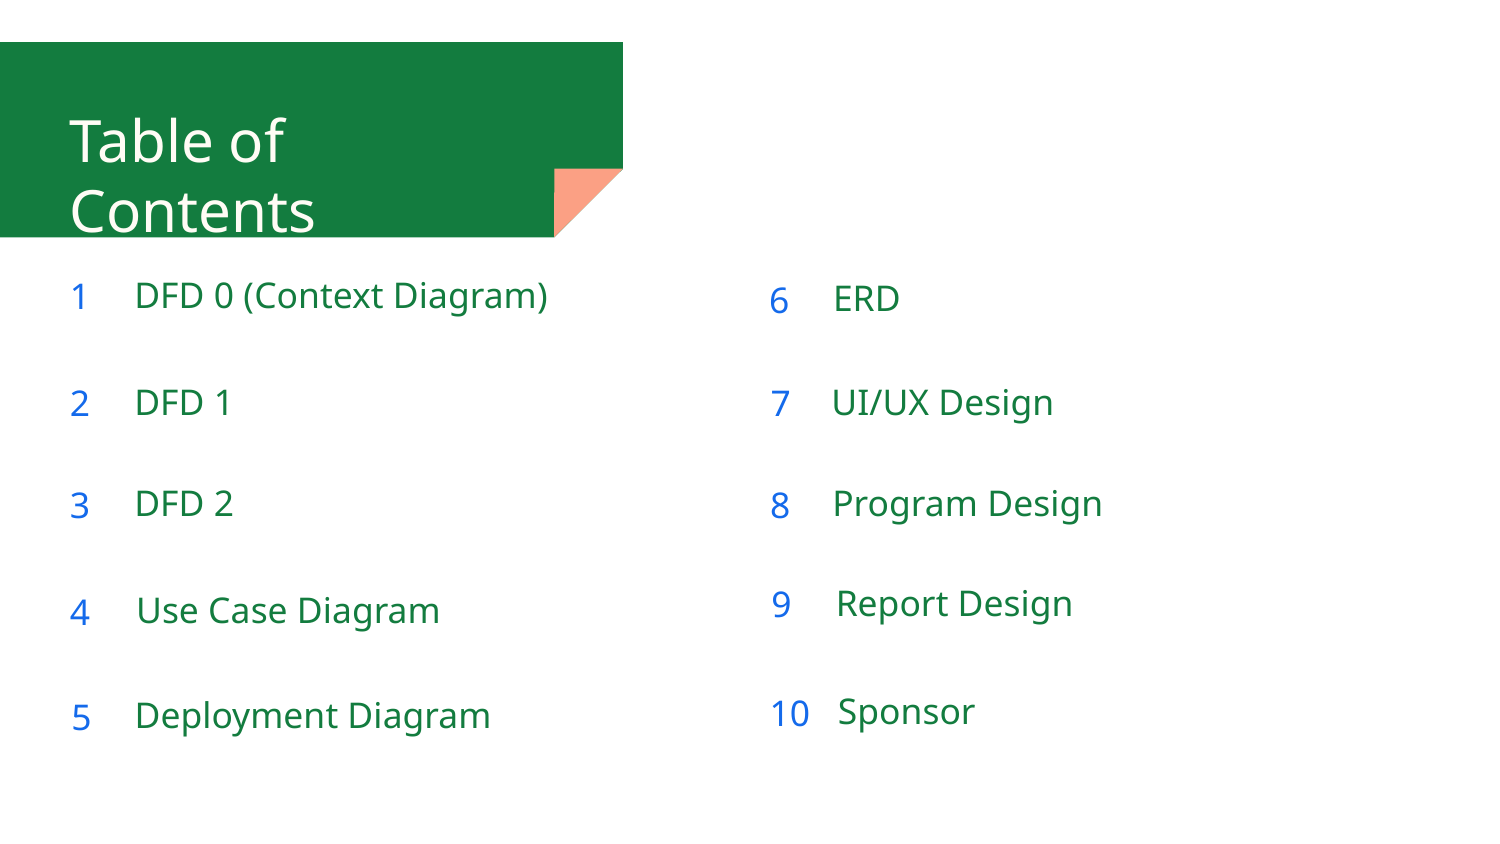

# Table of Contents
1
DFD 0 (Context Diagram)
6
ERD
2
7
DFD 1
UI/UX Design
3
8
DFD 2
Program Design
9
Report Design
4
Use Case Diagram
10
Sponsor
5
Deployment Diagram